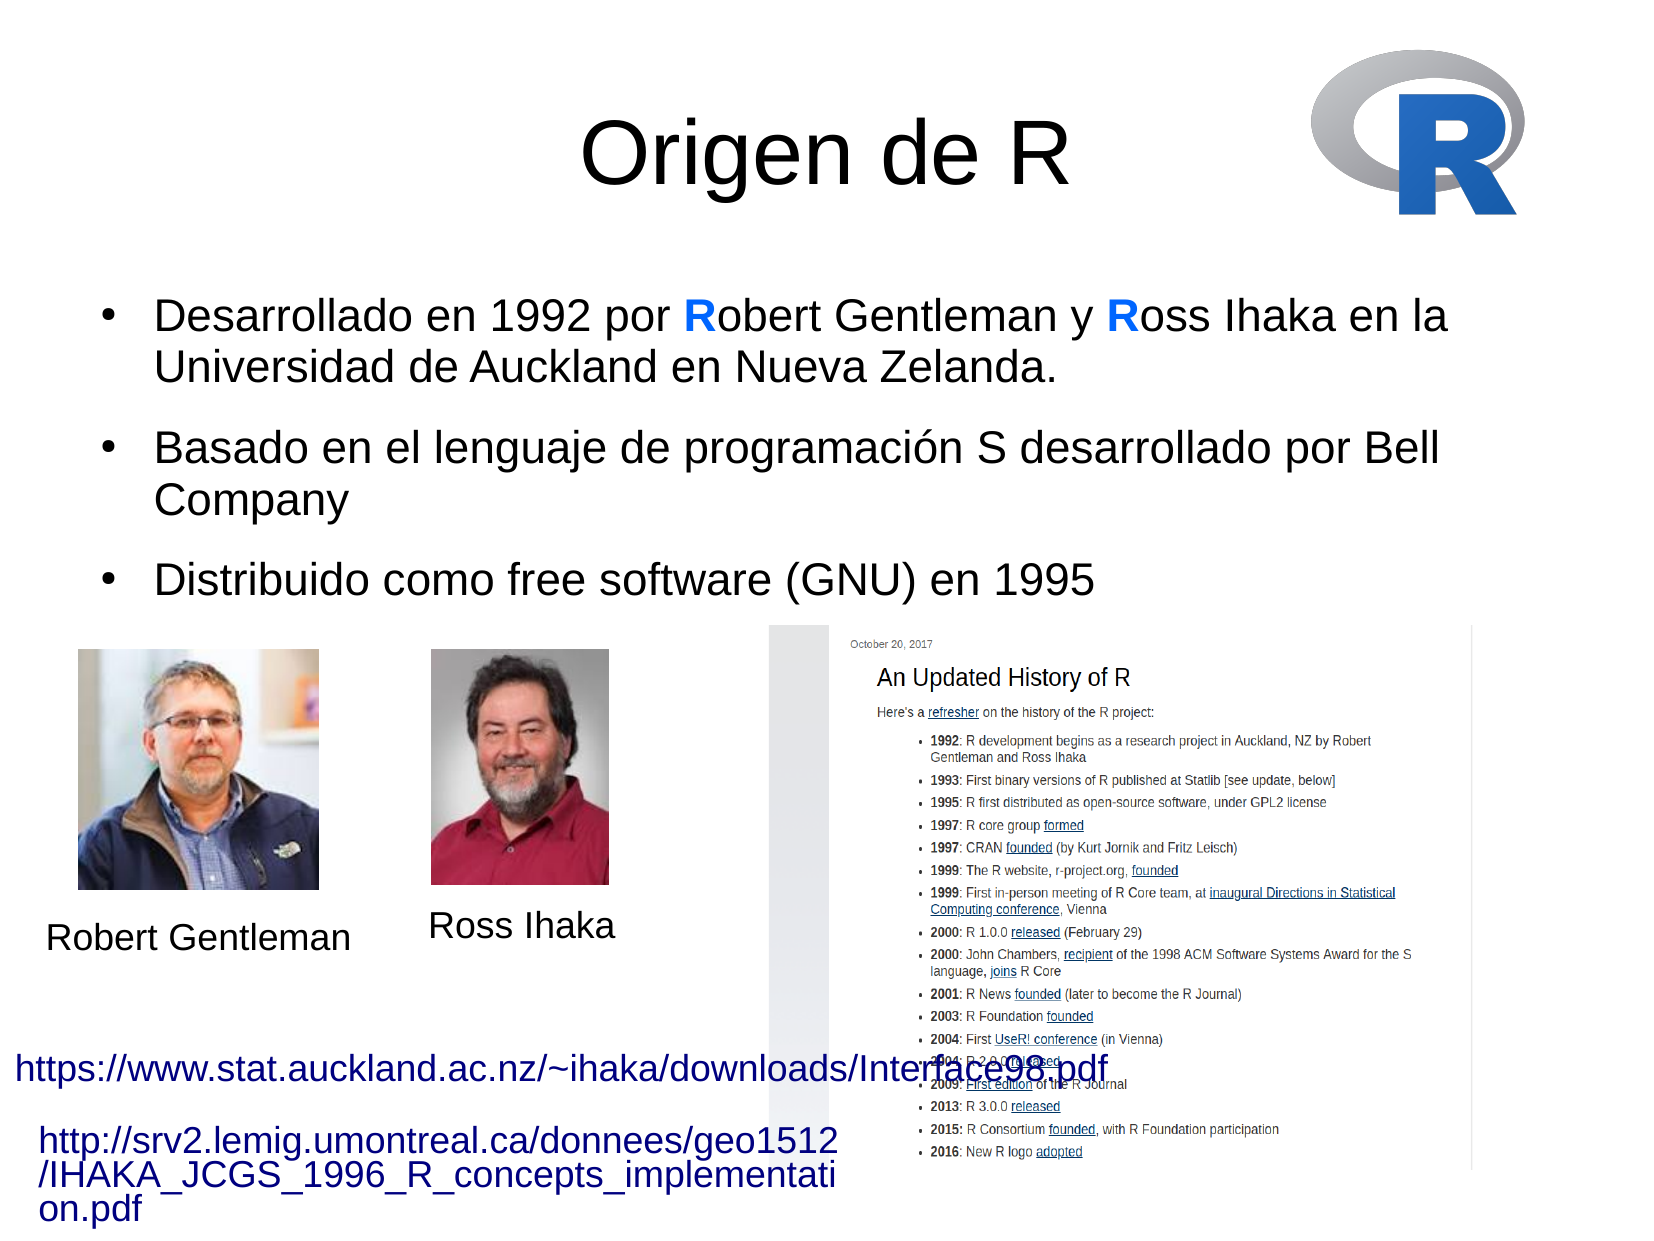

# Origen de R
Desarrollado en 1992 por Robert Gentleman y Ross Ihaka en la Universidad de Auckland en Nueva Zelanda.
Basado en el lenguaje de programación S desarrollado por Bell Company
Distribuido como free software (GNU) en 1995
Ross Ihaka
Robert Gentleman
https://www.stat.auckland.ac.nz/~ihaka/downloads/Interface98.pdf
http://srv2.lemig.umontreal.ca/donnees/geo1512/IHAKA_JCGS_1996_R_concepts_implementation.pdf